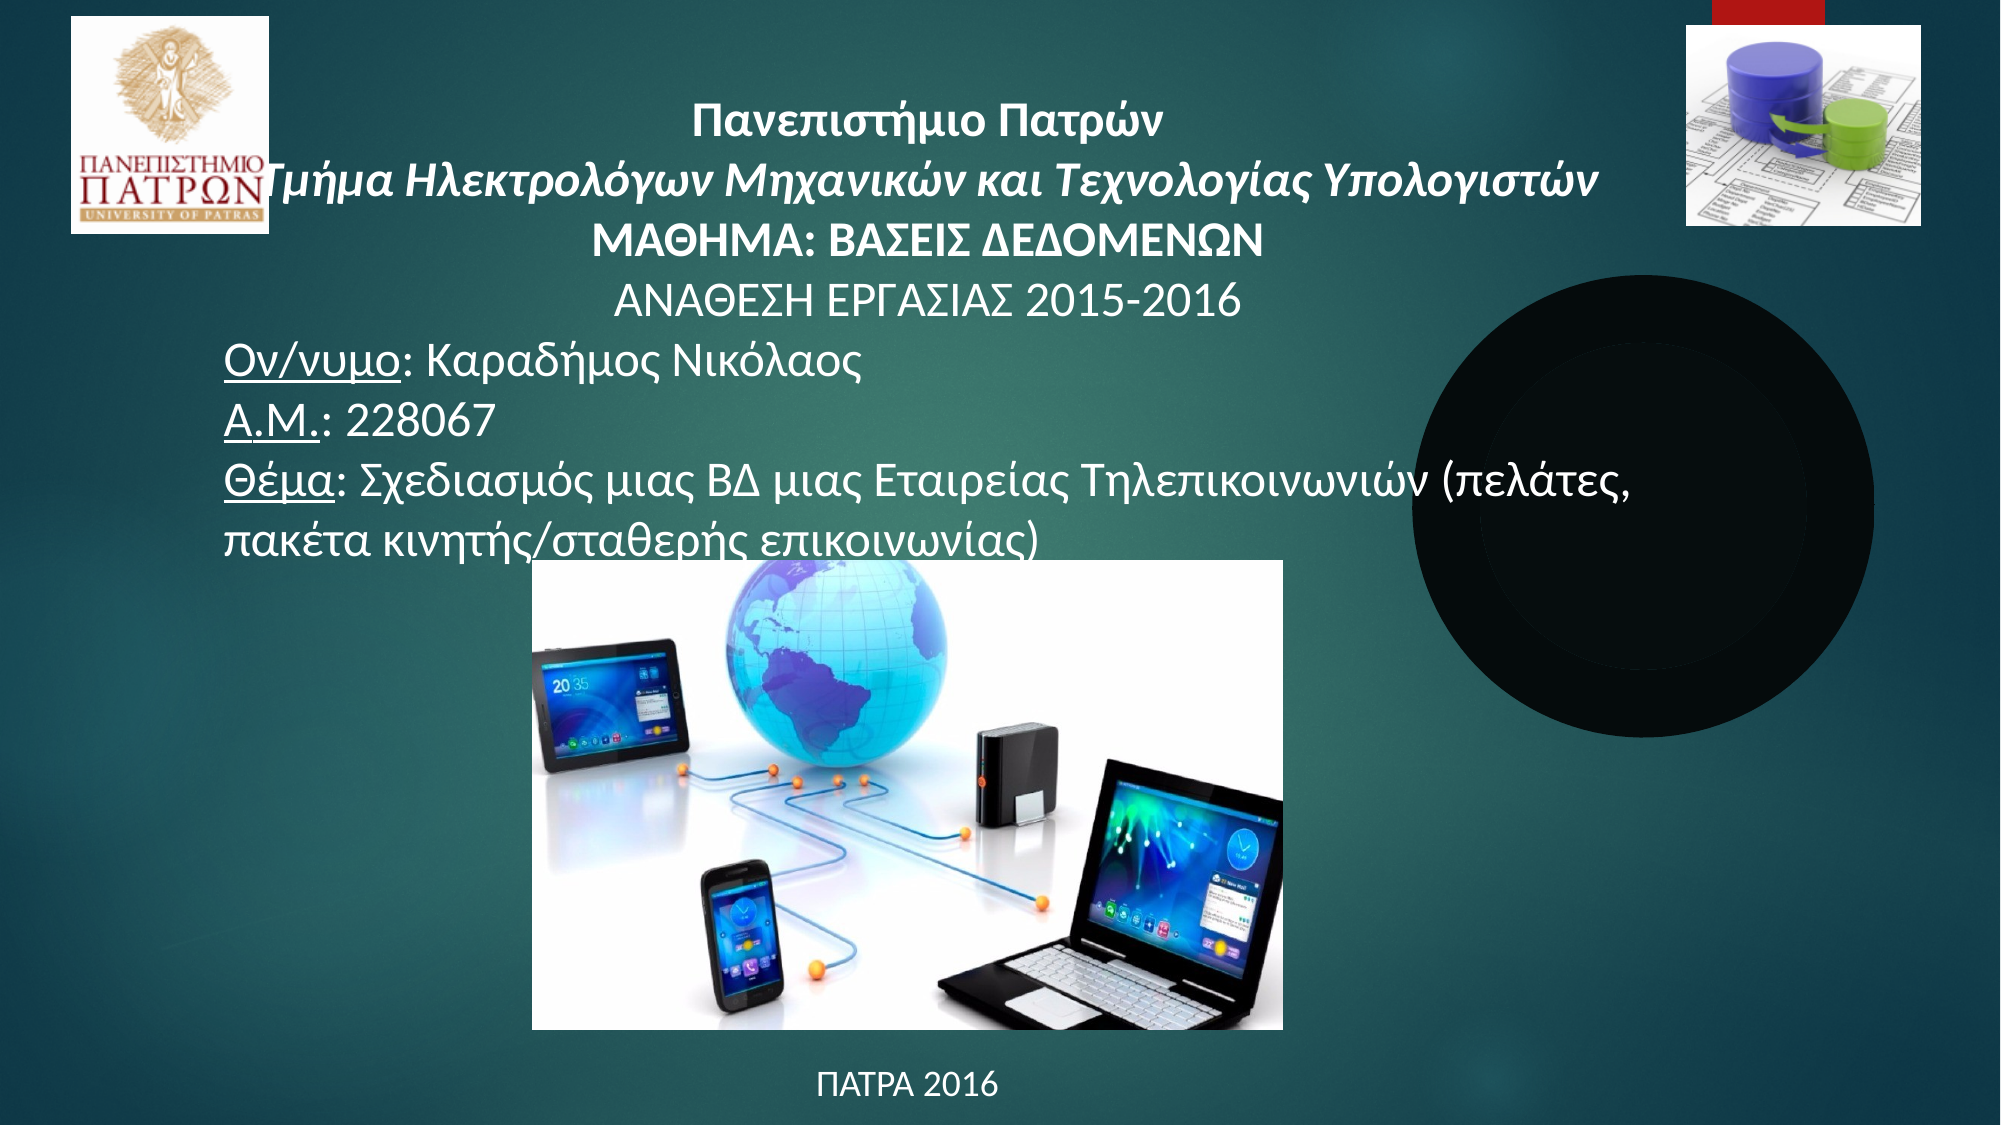

Πανεπιστήμιο Πατρών
Τμήμα Ηλεκτρολόγων Μηχανικών και Τεχνολογίας Υπολογιστών
ΜΑΘΗΜΑ: ΒΑΣΕΙΣ ΔΕΔΟΜΕΝΩΝ
ΑΝΑΘΕΣΗ ΕΡΓΑΣΙΑΣ 2015-2016
Ον/νυμο: Καραδήμος Νικόλαος
A.M.: 228067
Θέμα: Σχεδιασμός μιας ΒΔ μιας Εταιρείας Τηλεπικοινωνιών (πελάτες, πακέτα κινητής/σταθερής επικοινωνίας)
ΠΑΤΡΑ 2016